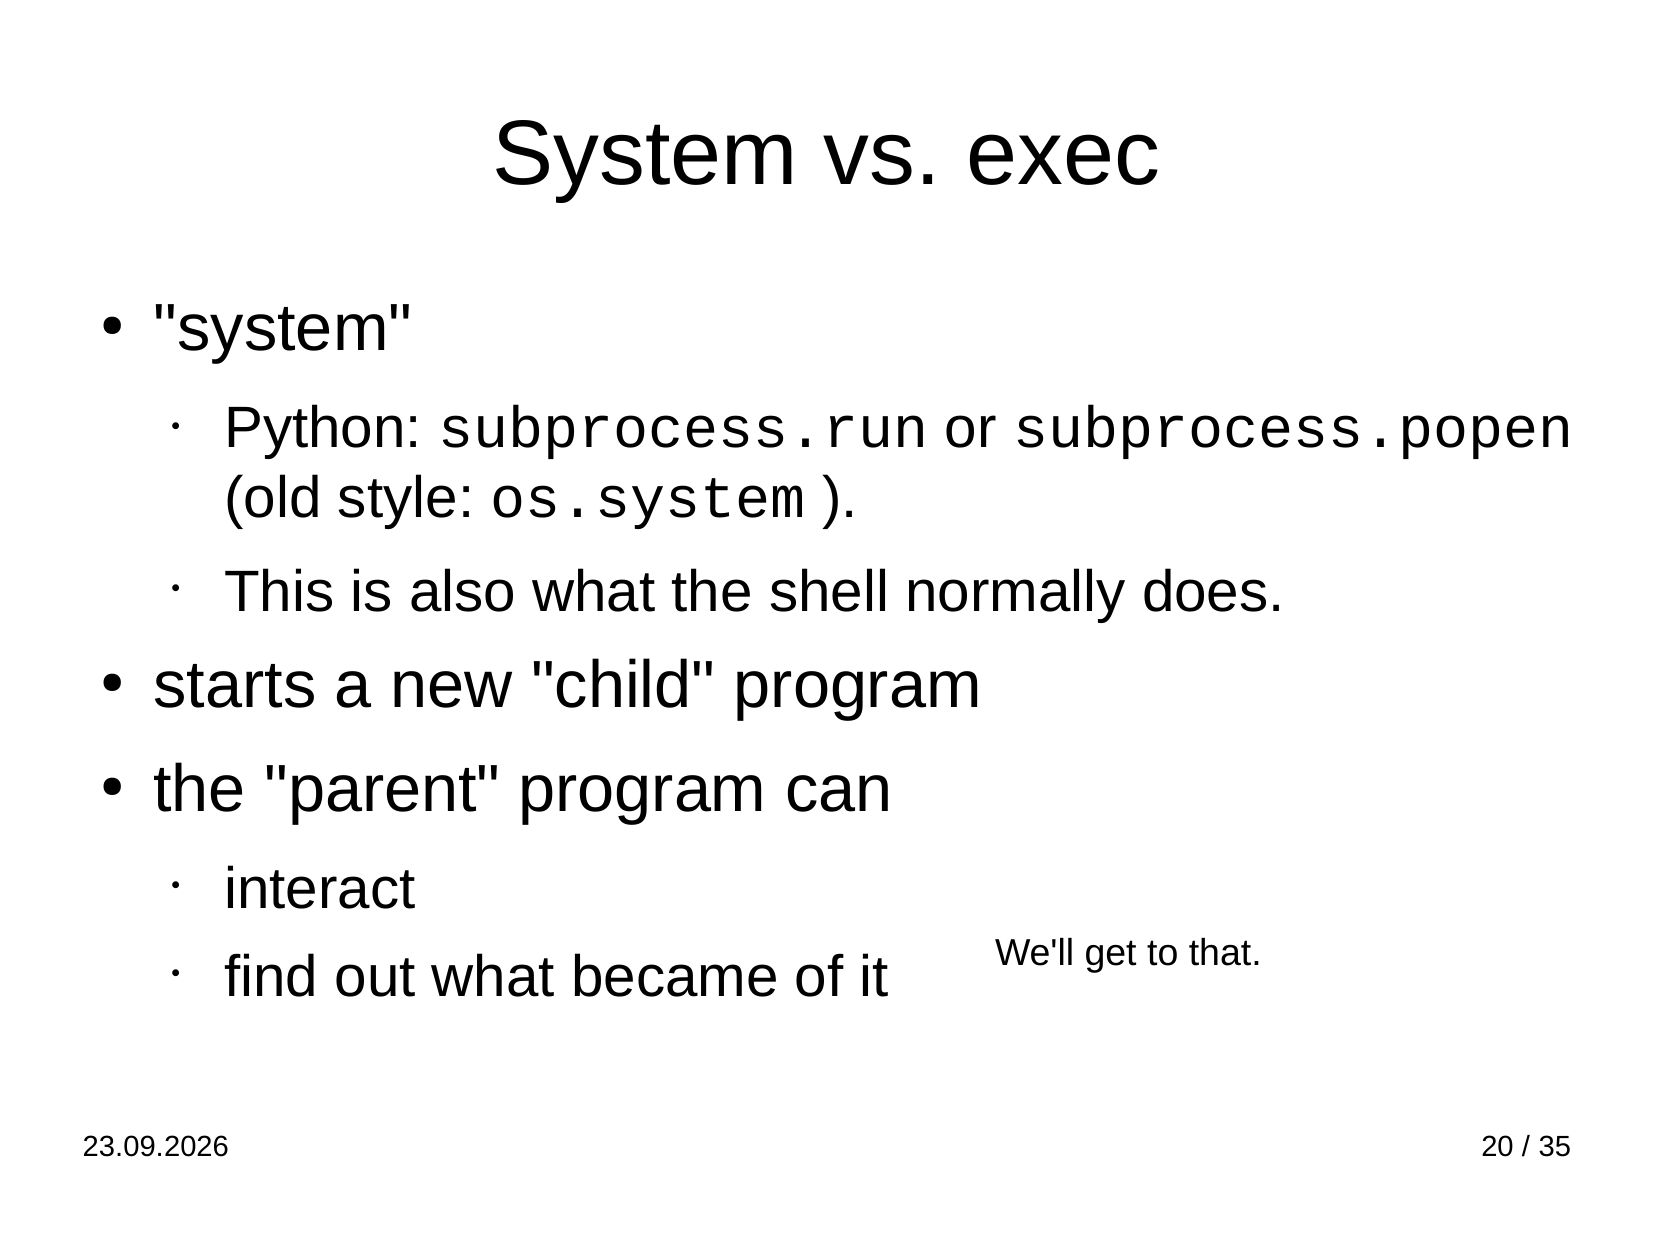

# System vs. exec
"system"
Python: subprocess.run or subprocess.popen
(old style: os.system ).
This is also what the shell normally does.
starts a new "child" program
the "parent" program can
interact
find out what became of it
We'll get to that.